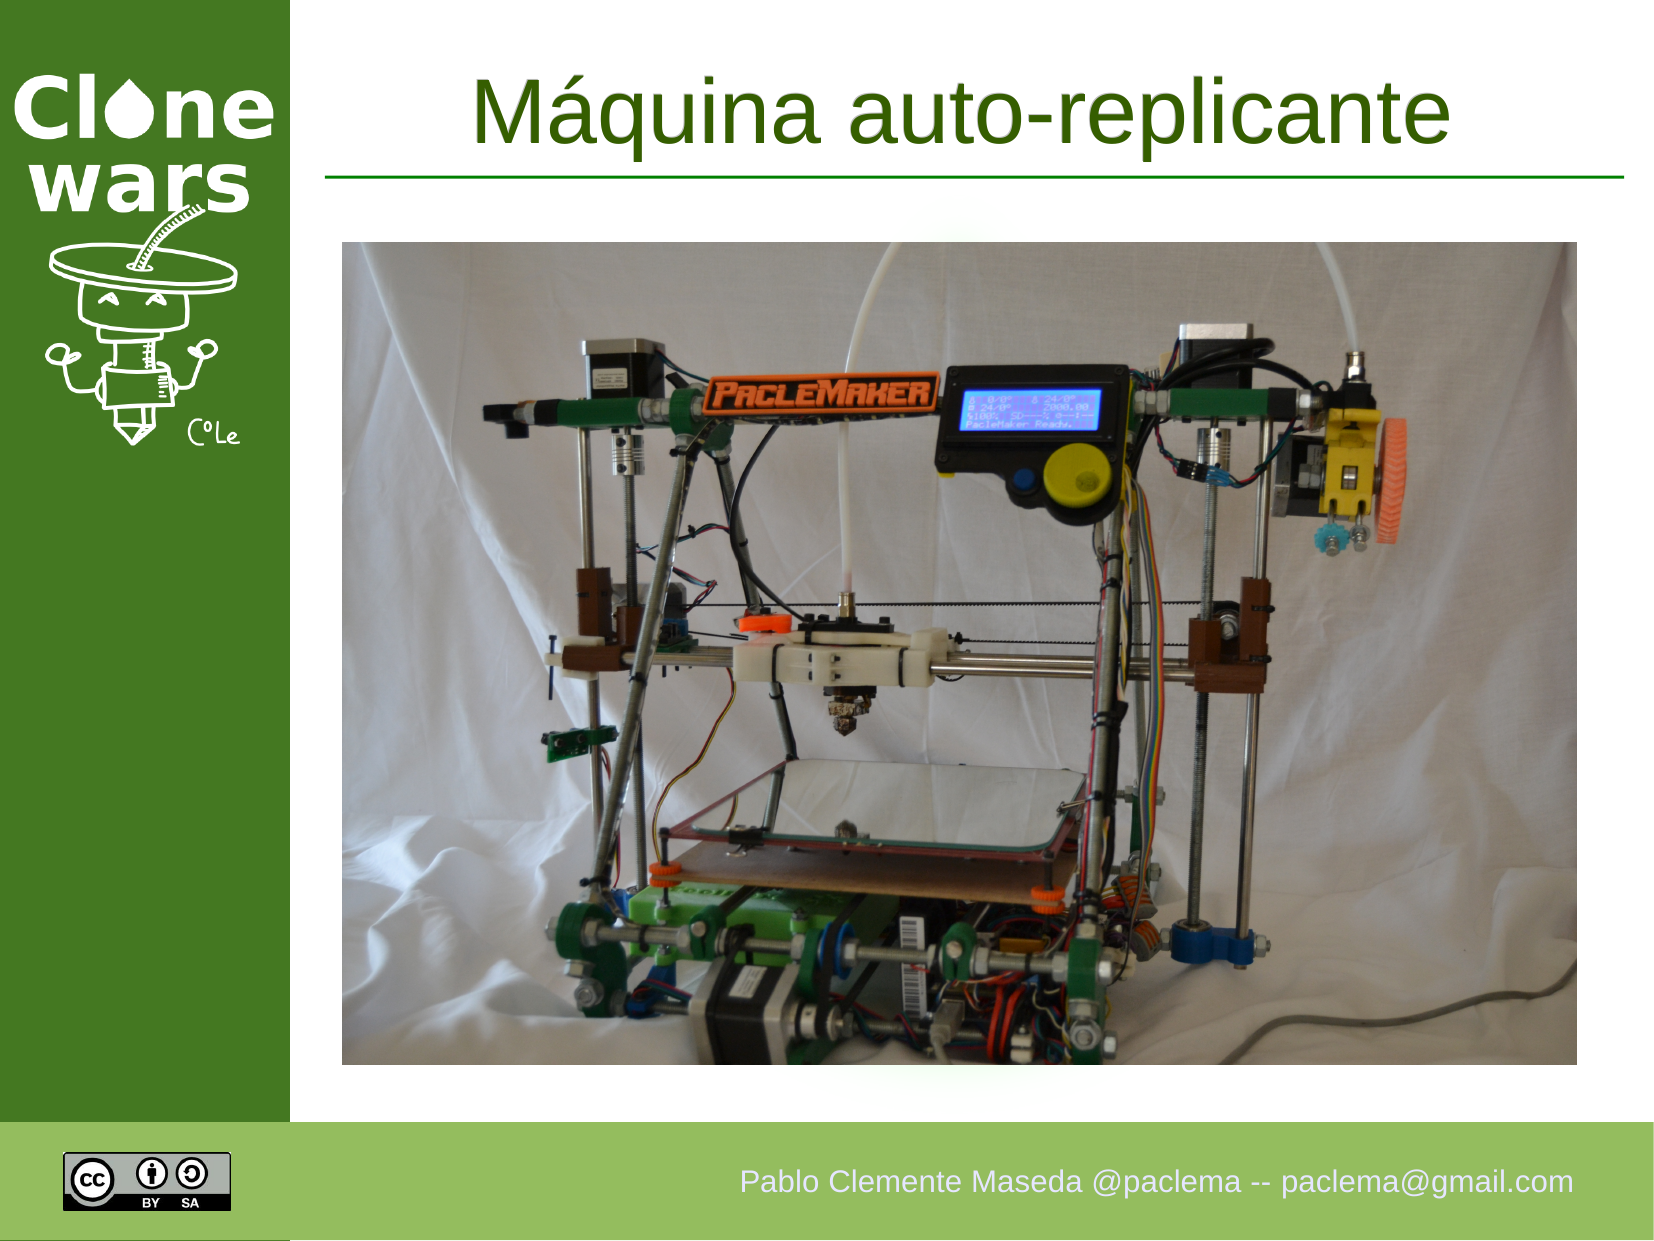

# Máquina auto-replicante
Pablo Clemente Maseda @paclema -- paclema@gmail.com